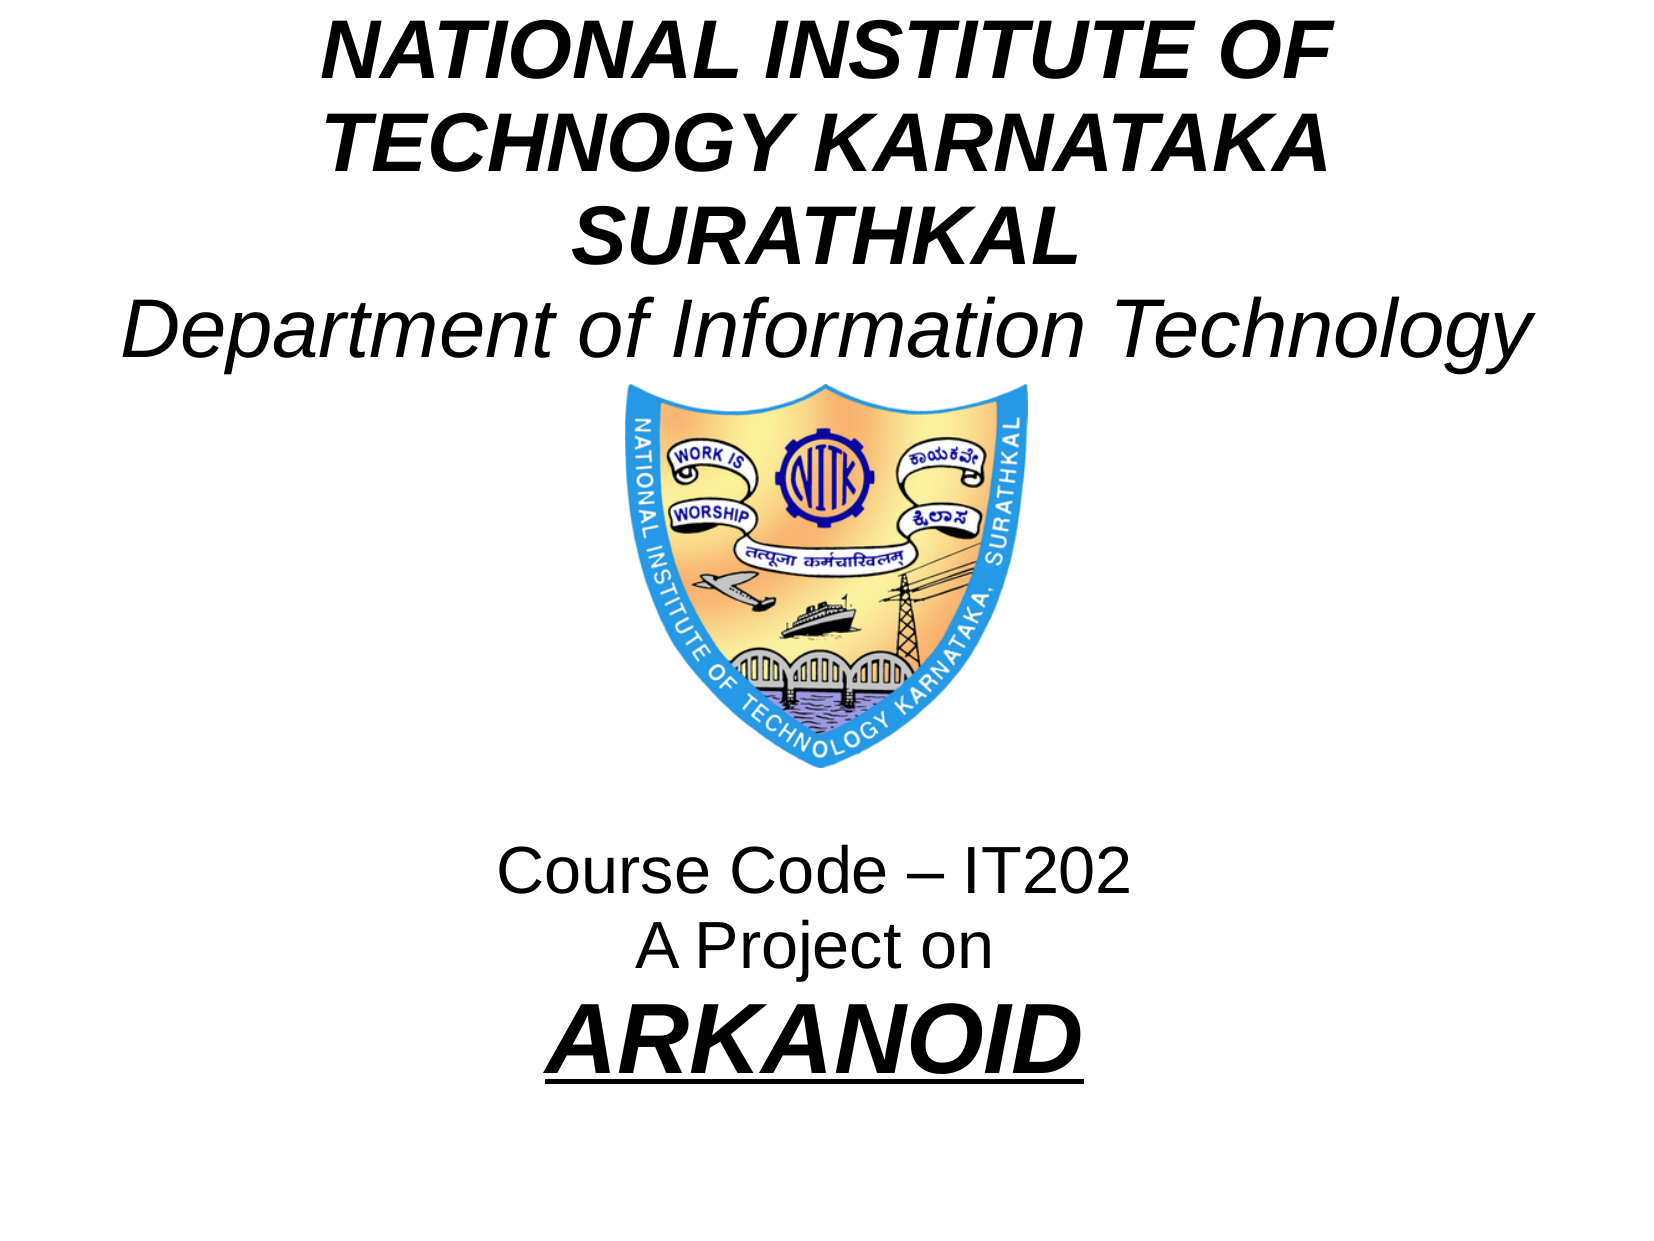

# NATIONAL INSTITUTE OF TECHNOGY KARNATAKA SURATHKAL Department of Information Technology
Course Code – IT202
A Project on
ARKANOID